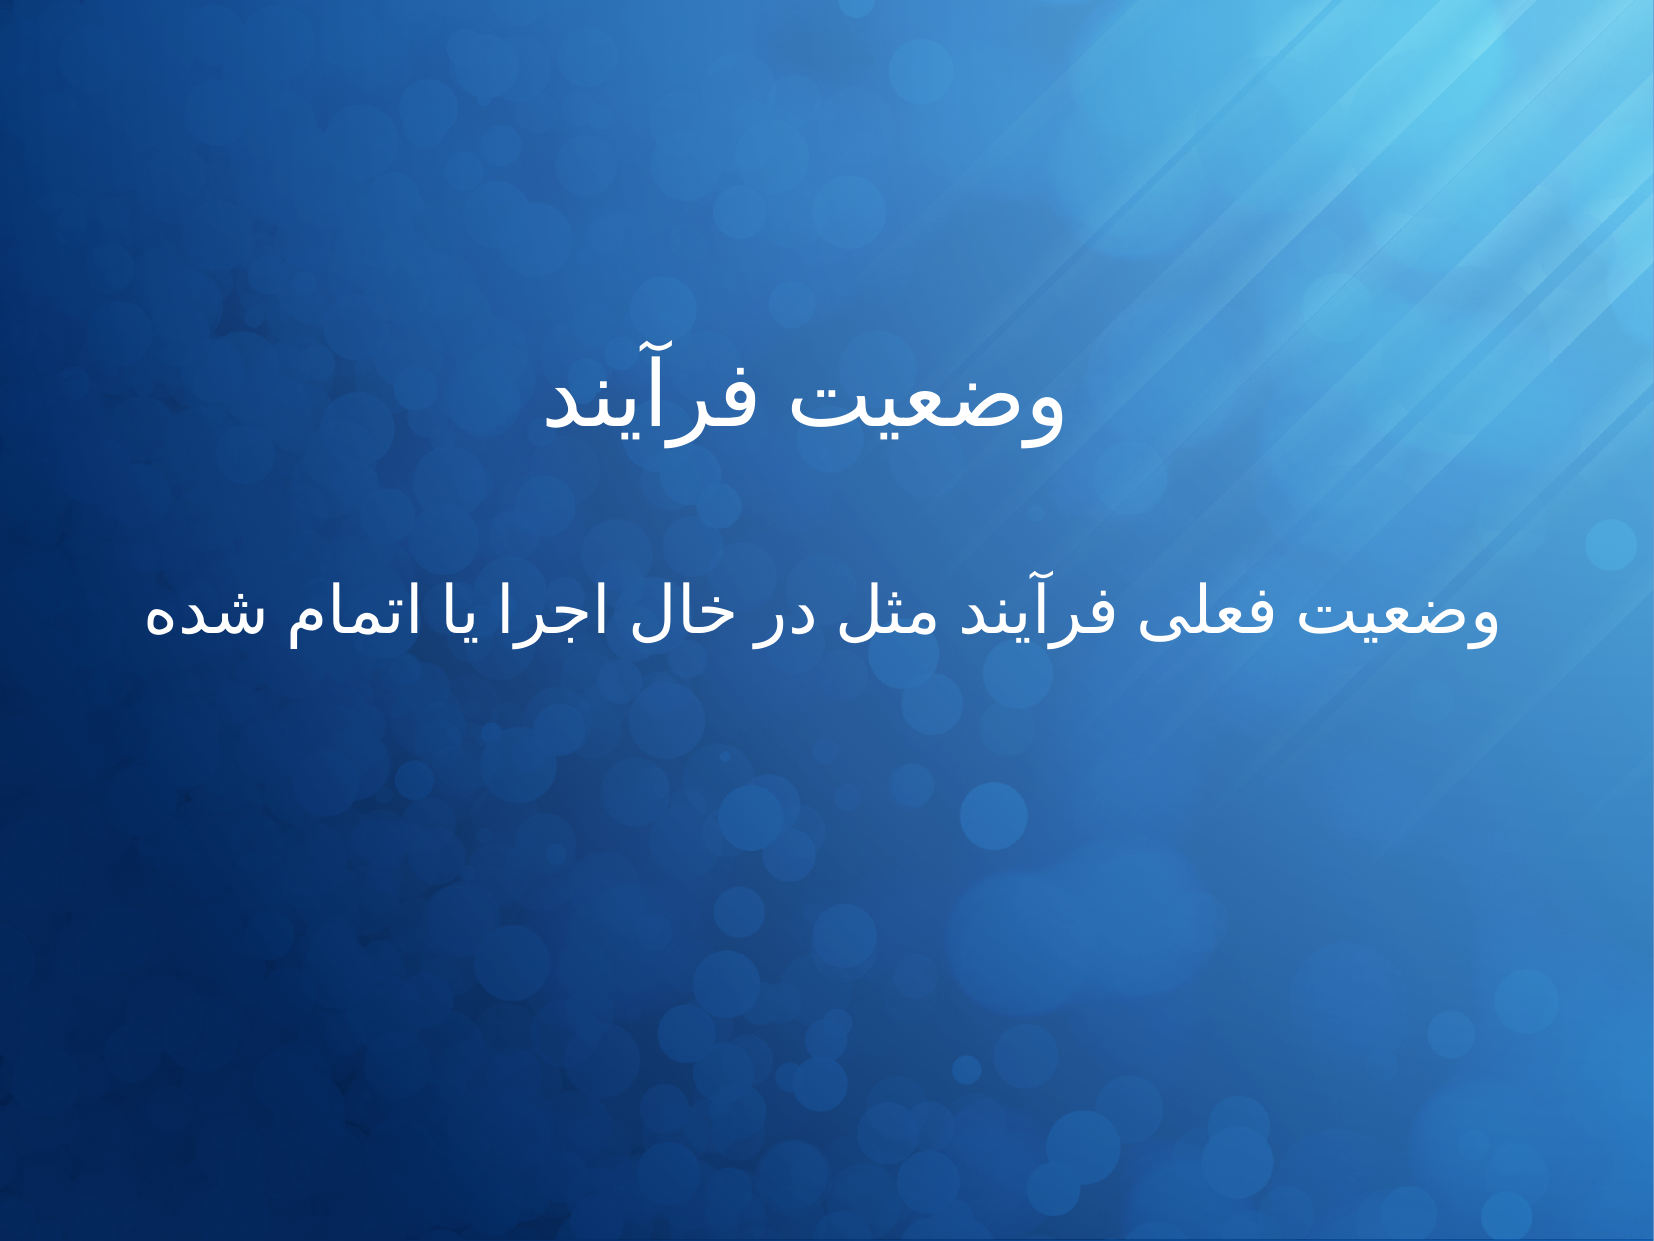

# وضعیت فرآیند
وضعیت فعلی فرآیند مثل در خال اجرا یا اتمام شده